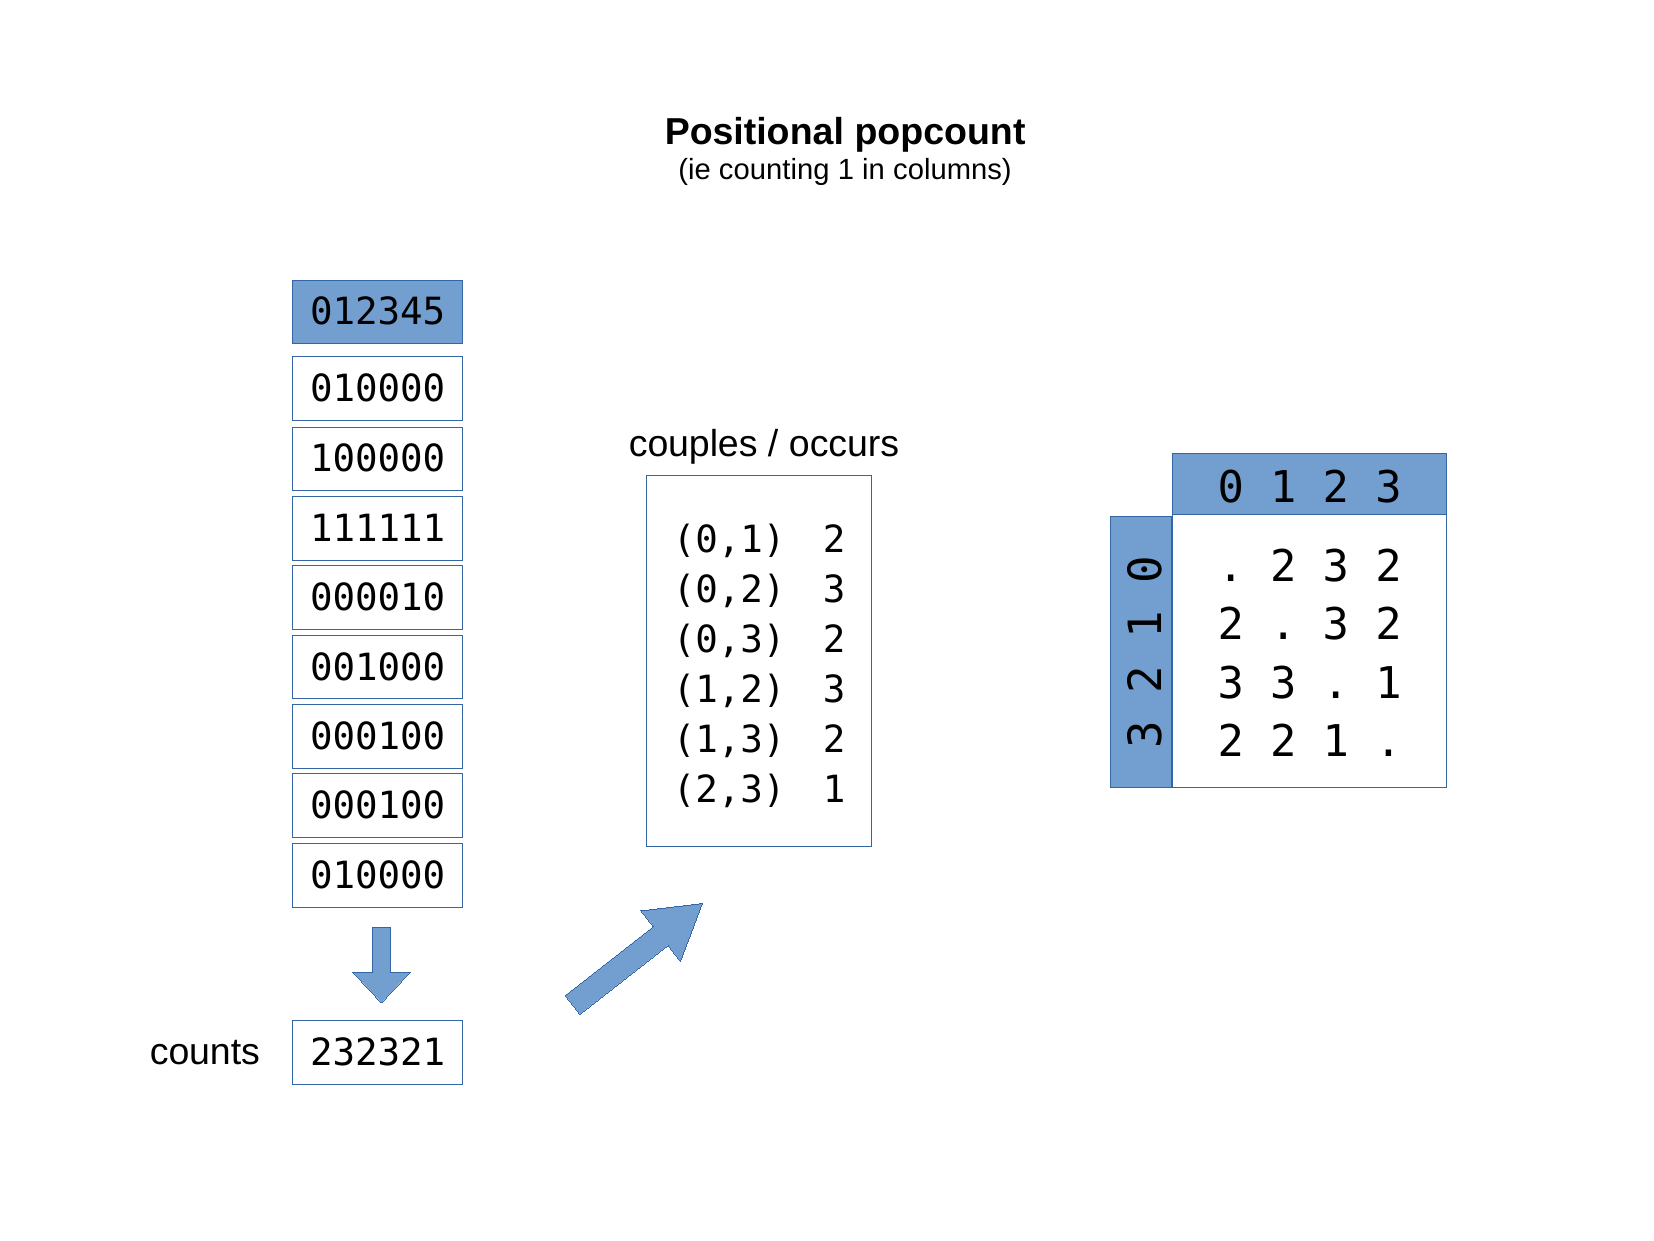

Positional popcount
(ie counting 1 in columns)
012345
010000
couples / occurs
100000
0 1 2 3
(0,1)	2
(0,2)	3
(0,3)	2
(1,2)	3
(1,3)	2
(2,3)	1
111111
. 2 3 2
2 . 3 2
3 3 . 1
2 2 1 .
000010
3 2 1 0
001000
000100
000100
010000
counts
232321